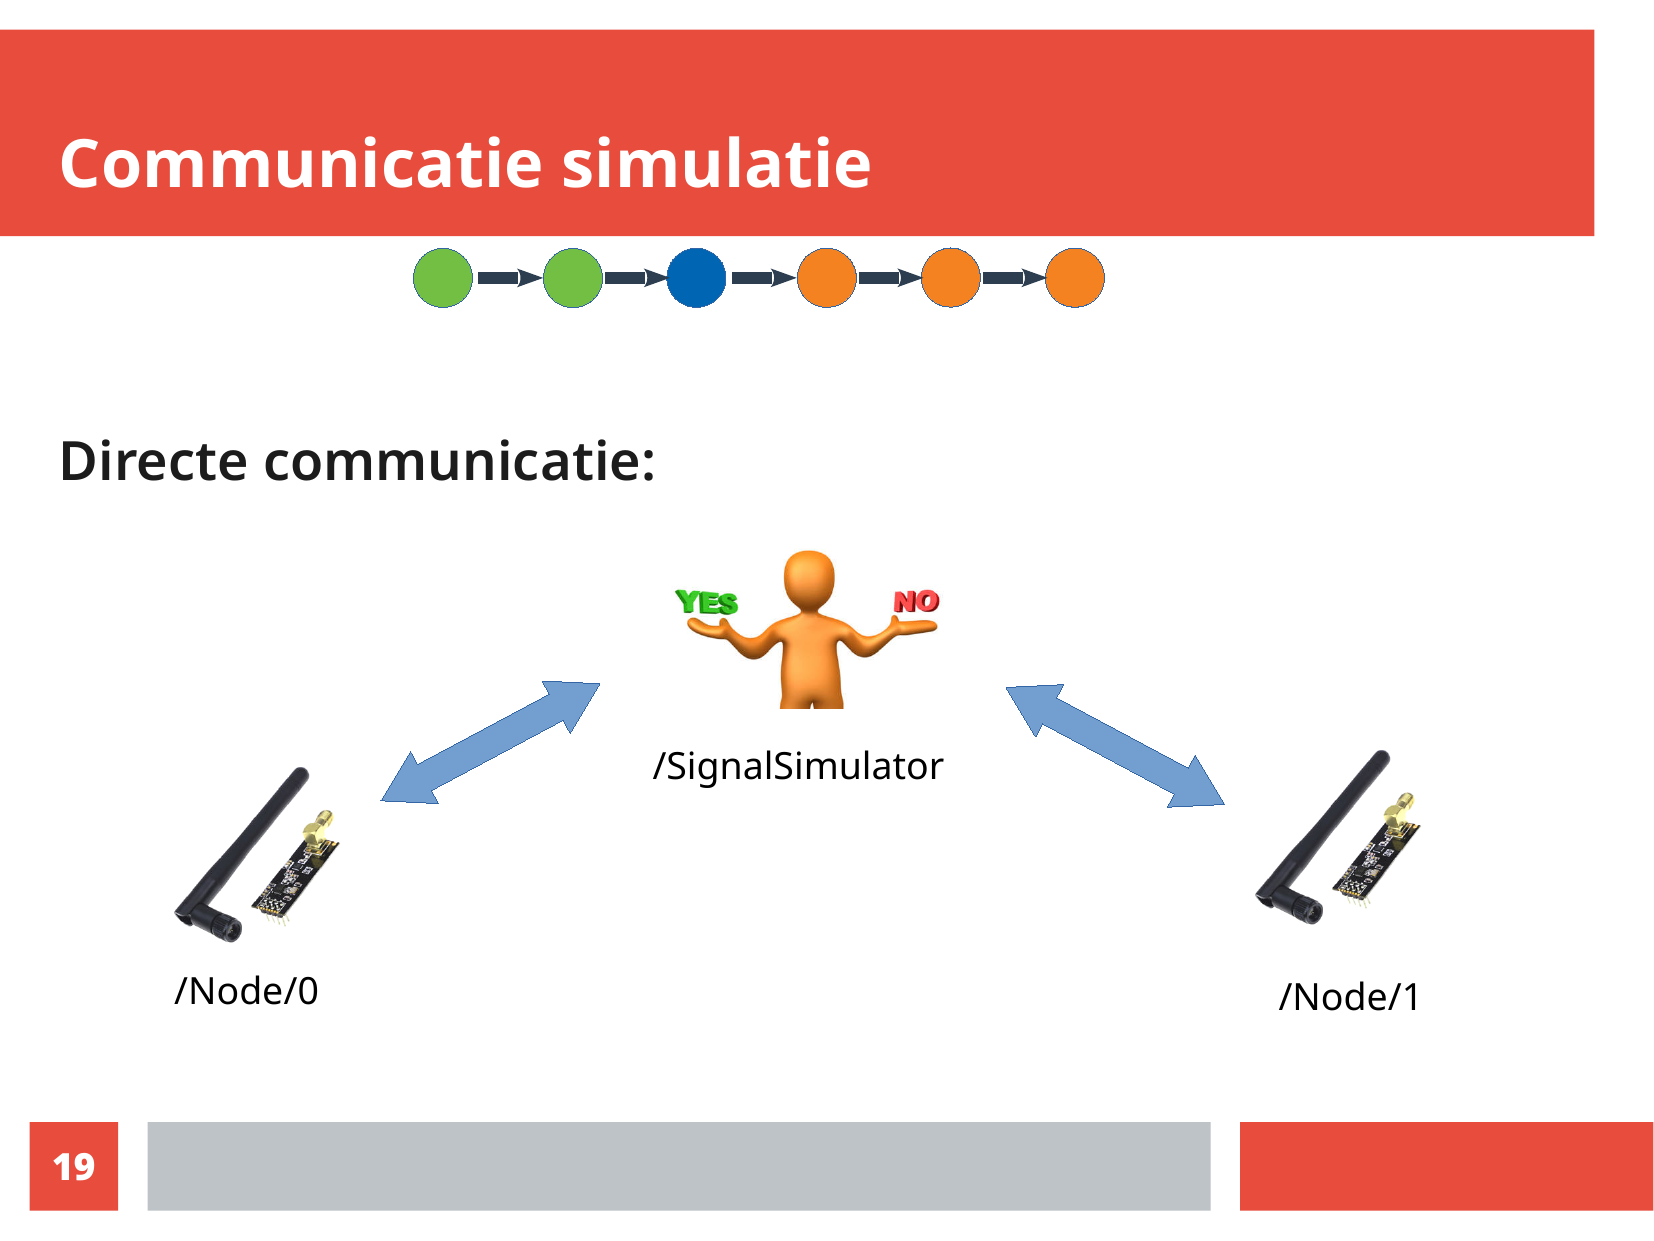

# Communicatie simulatie
Directe communicatie:
/SignalSimulator
/Node/0
/Node/1
19